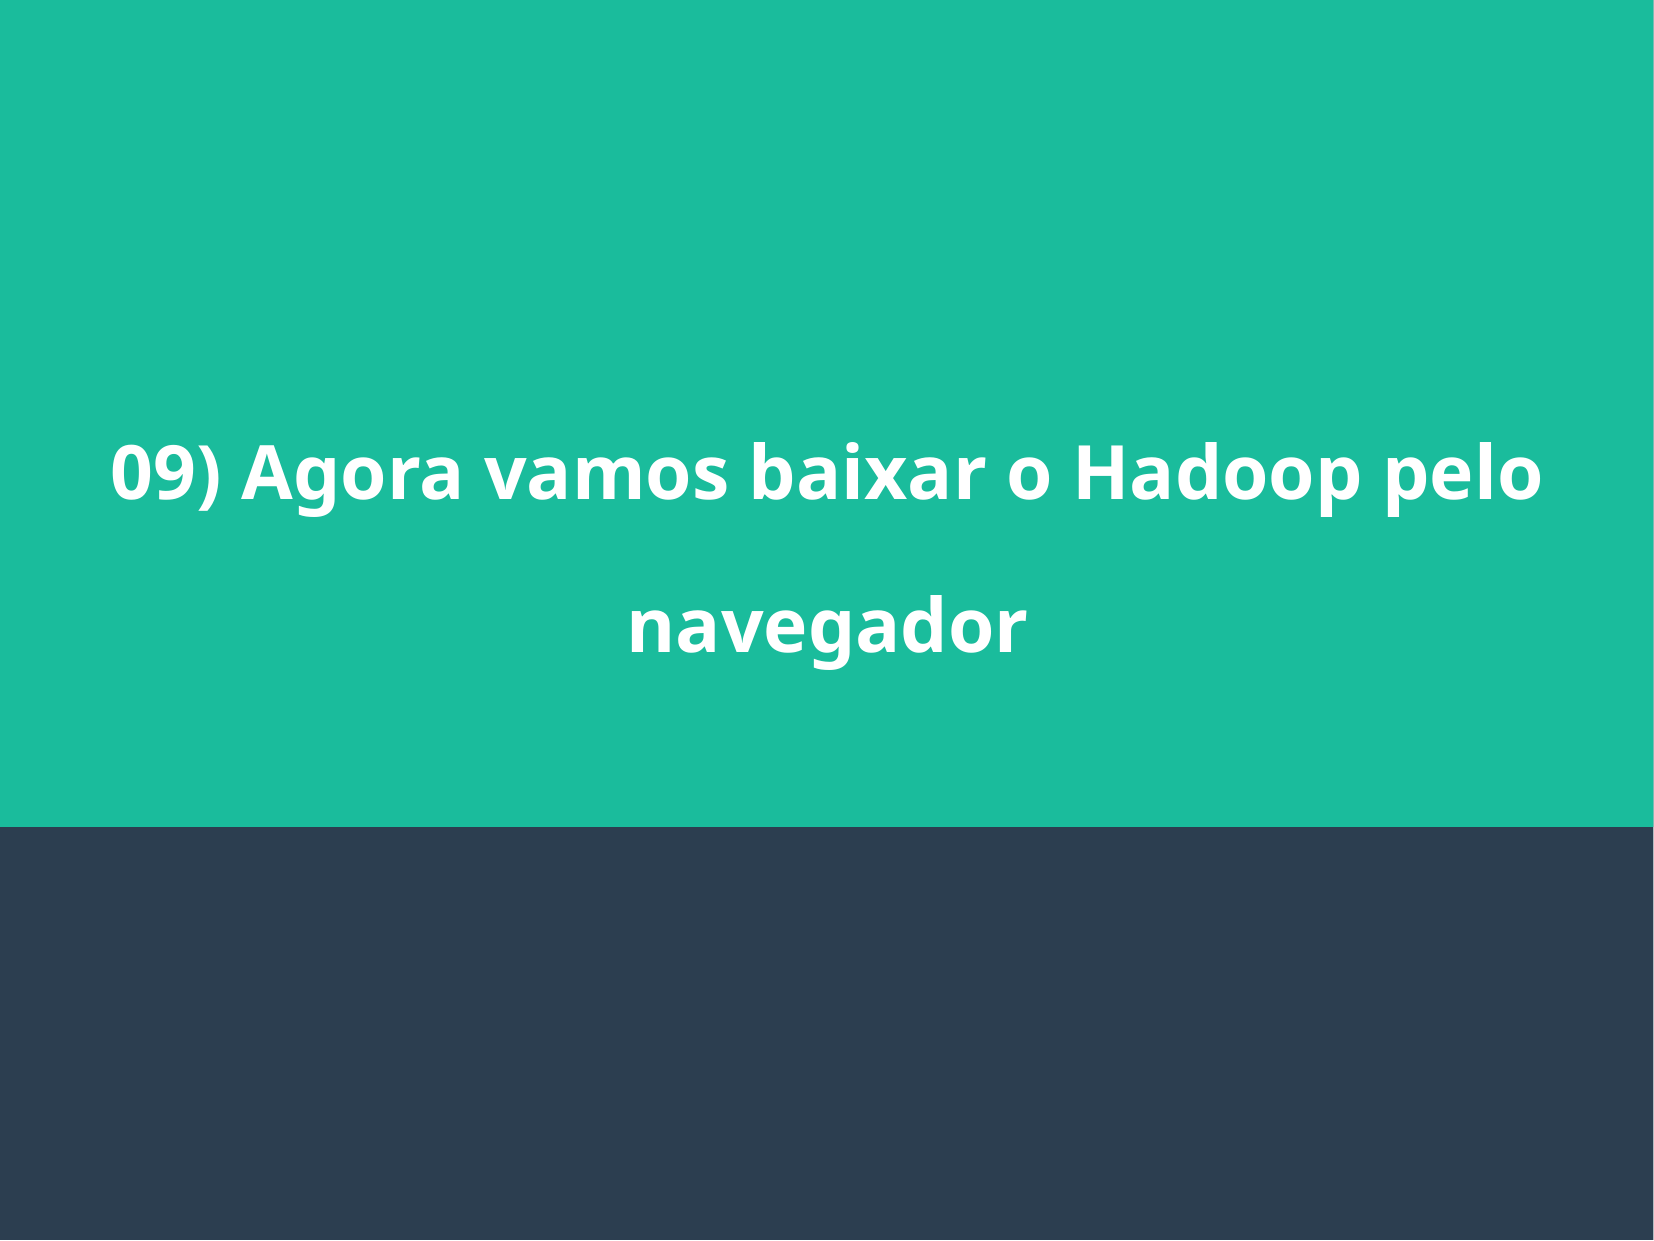

# 09) Agora vamos baixar o Hadoop pelo navegador